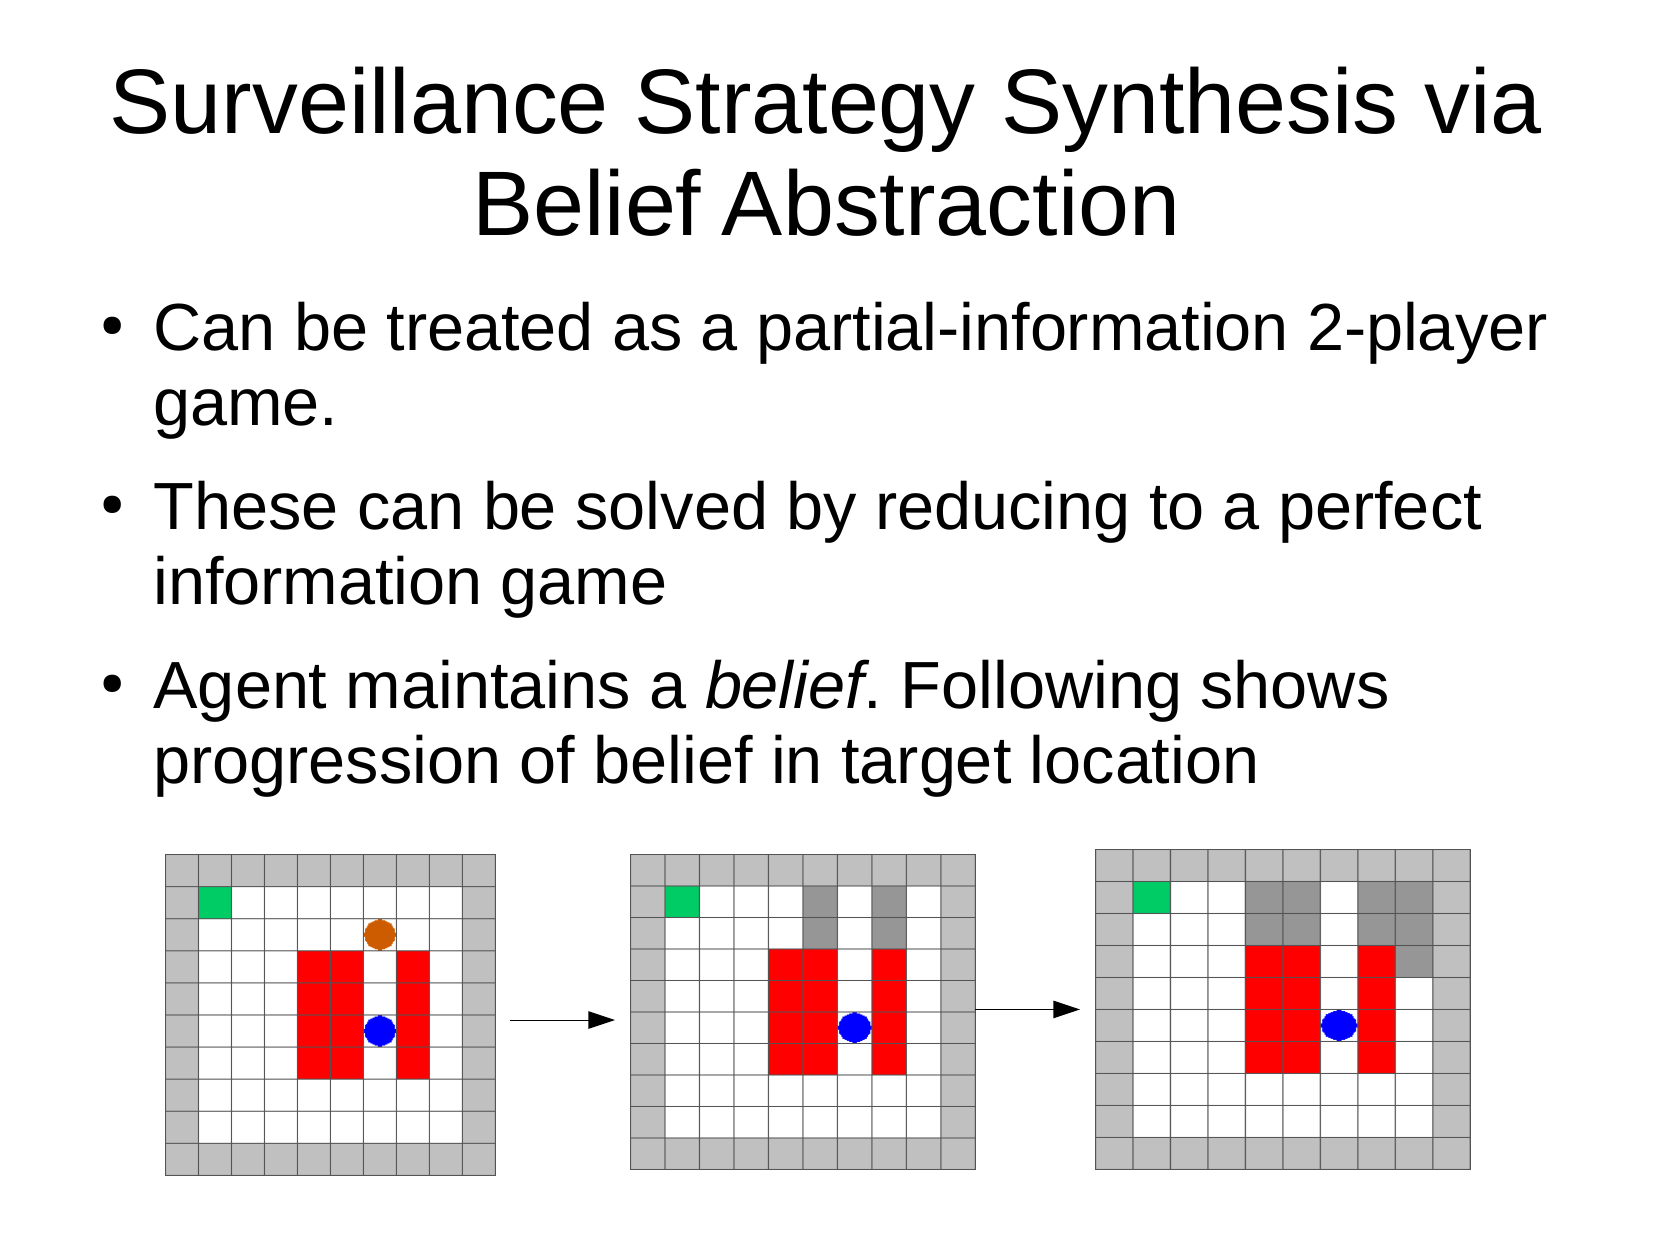

# Surveillance Strategy Synthesis via Belief Abstraction
Can be treated as a partial-information 2-player game.
These can be solved by reducing to a perfect information game
Agent maintains a belief. Following shows progression of belief in target location